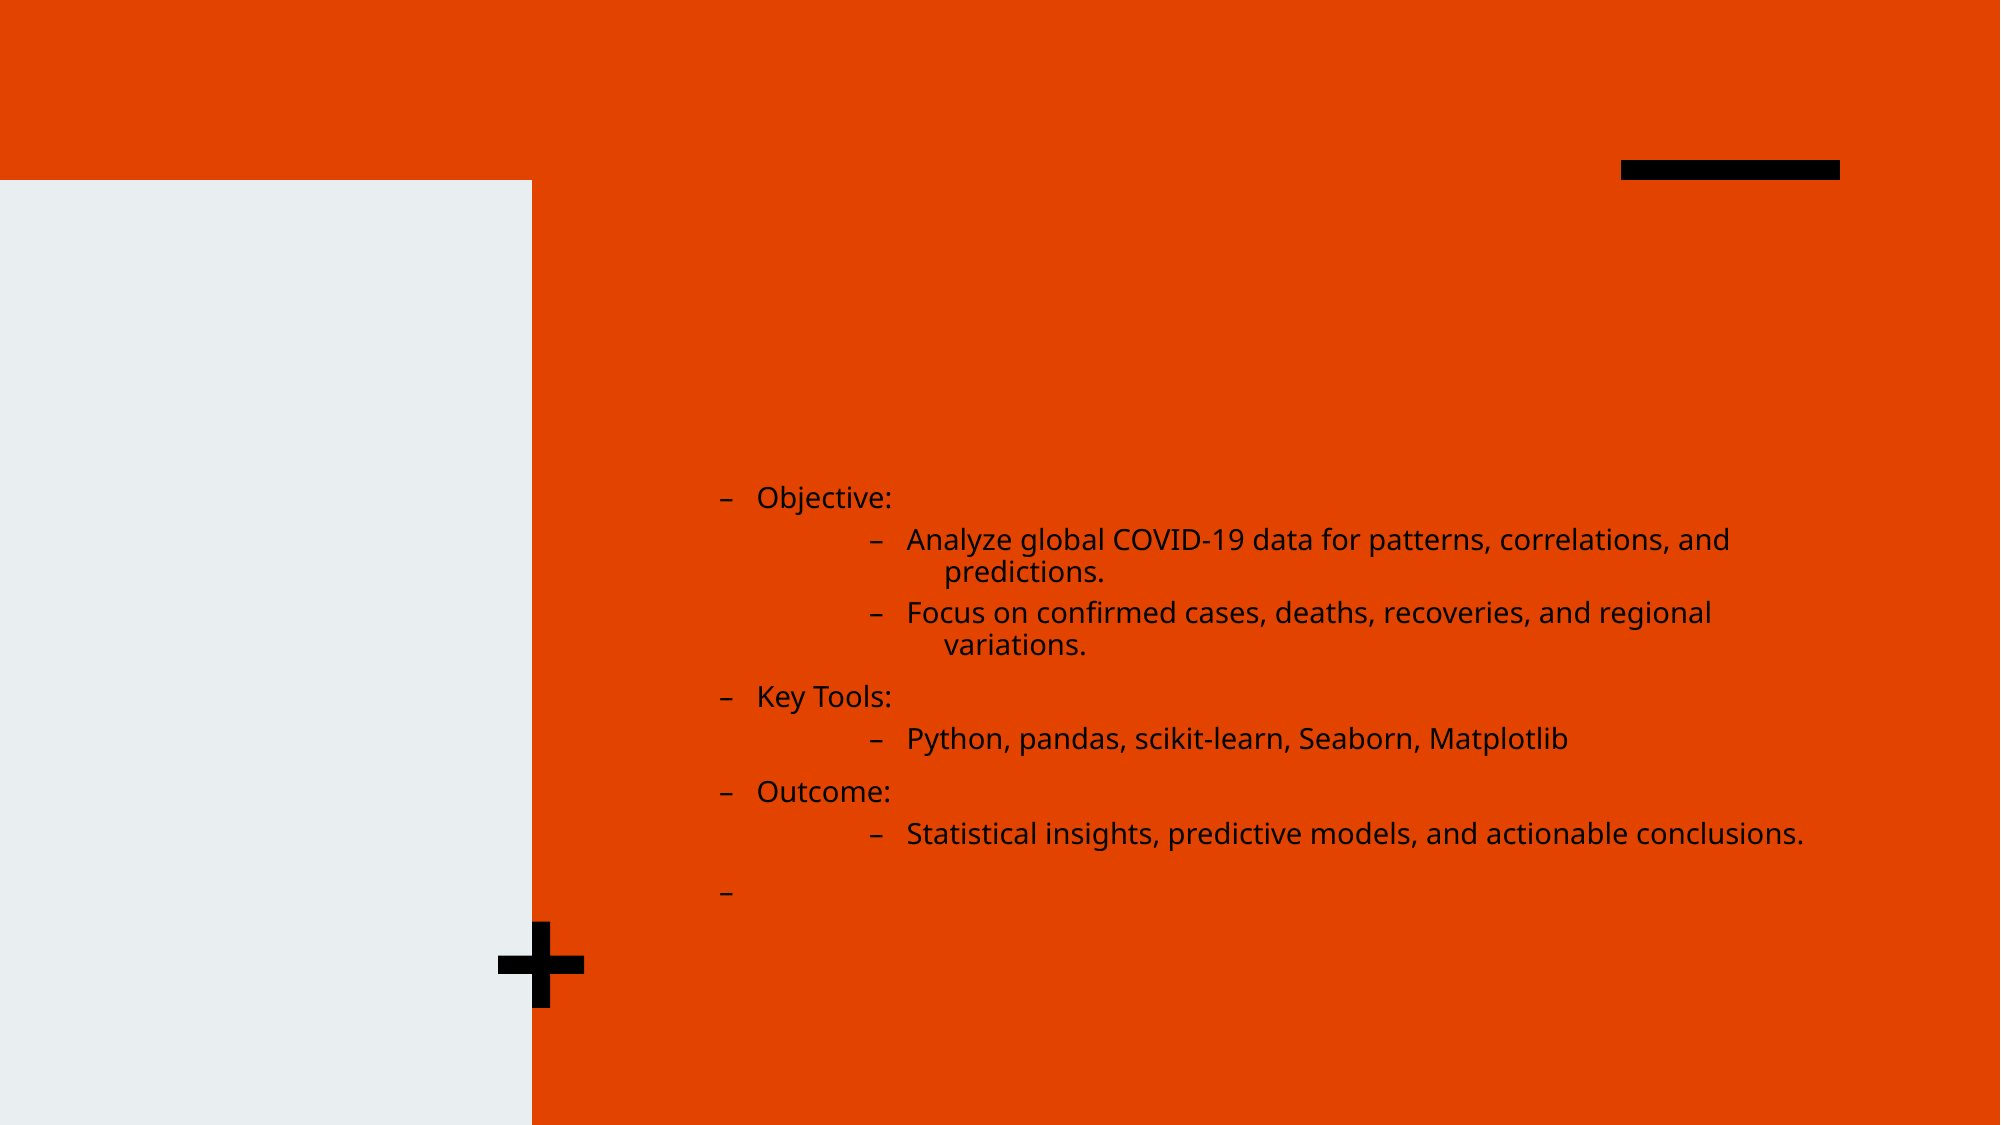

# Objective:
Analyze global COVID-19 data for patterns, correlations, and predictions.
Focus on confirmed cases, deaths, recoveries, and regional variations.
Key Tools:
Python, pandas, scikit-learn, Seaborn, Matplotlib
Outcome:
Statistical insights, predictive models, and actionable conclusions.